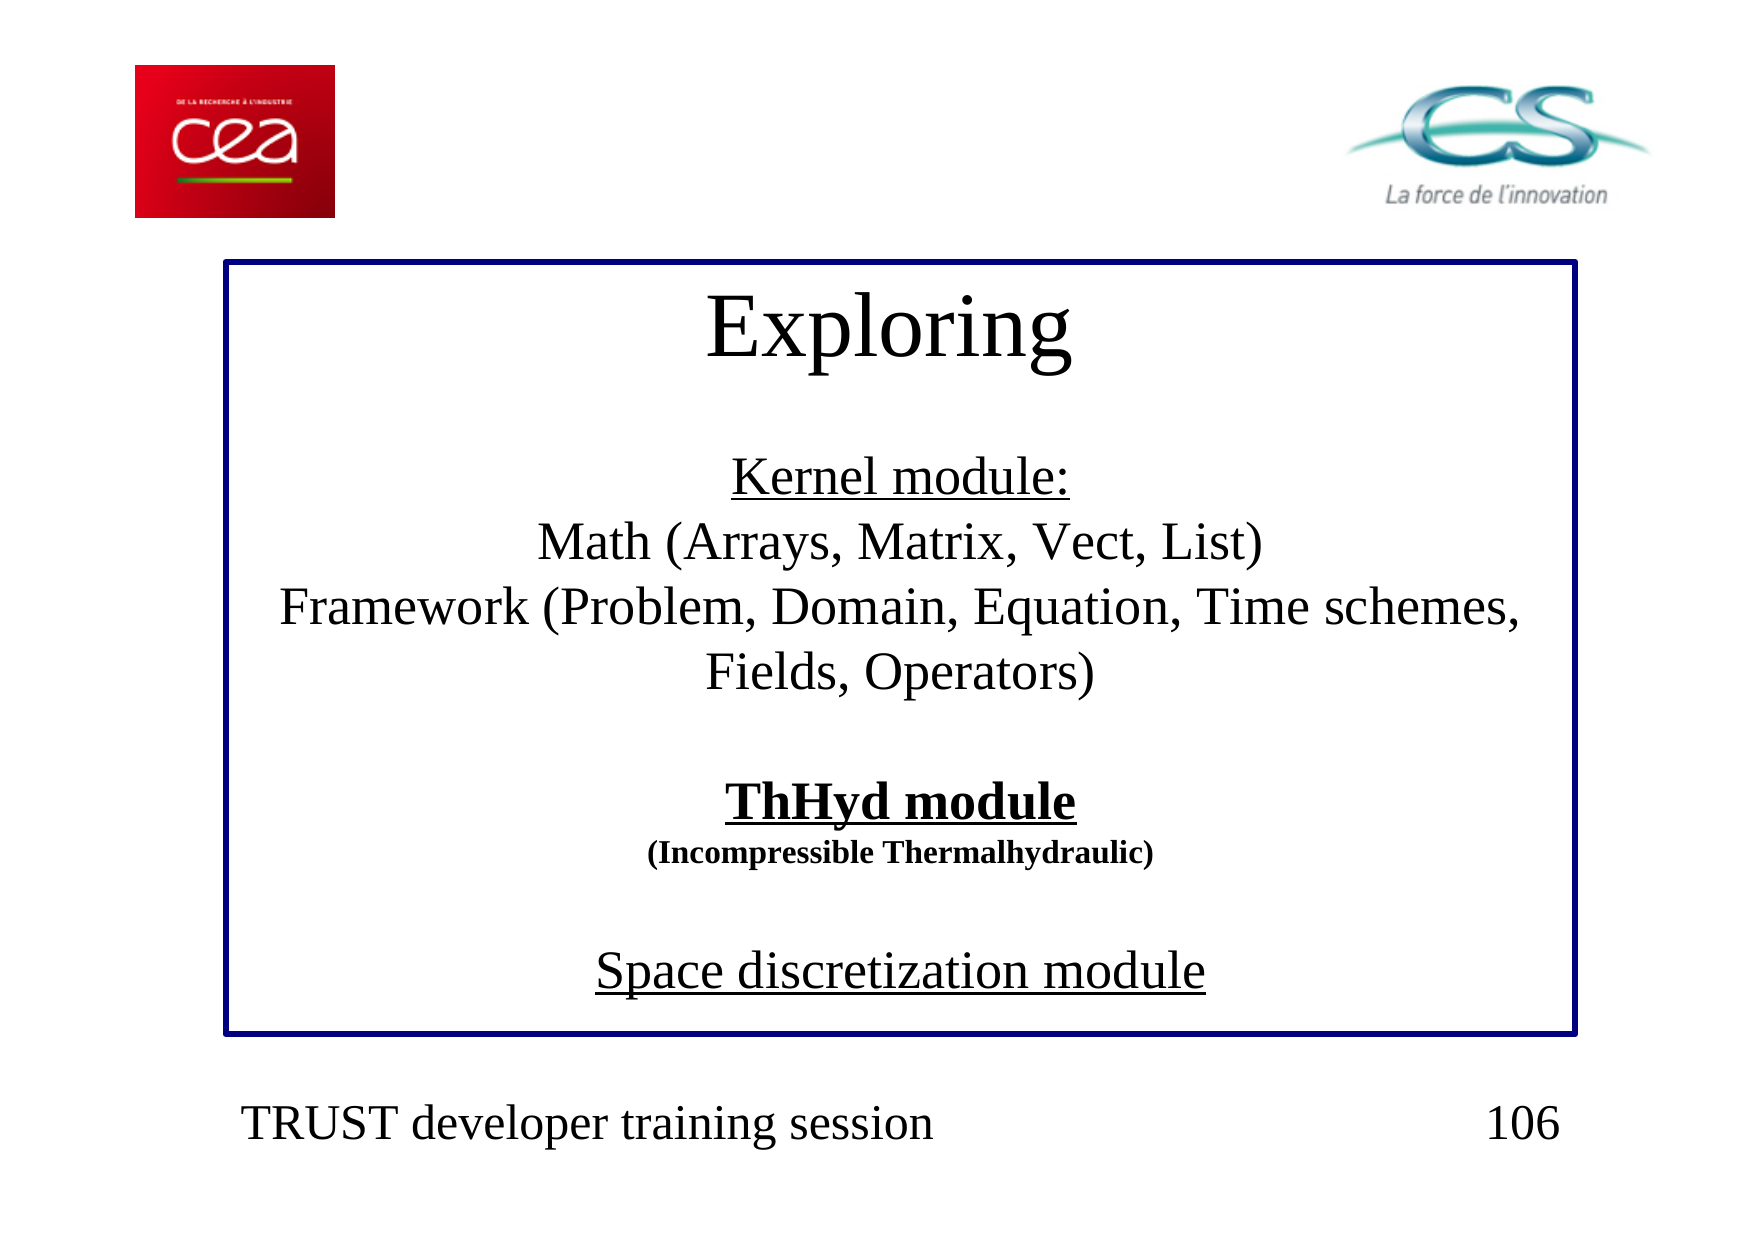

Exploring
Kernel module:
Math (Arrays, Matrix, Vect, List)
Framework (Problem, Domain, Equation, Time schemes, Fields, Operators)
ThHyd module
(Incompressible Thermalhydraulic)
Space discretization module
#
TRUST developer training session
106